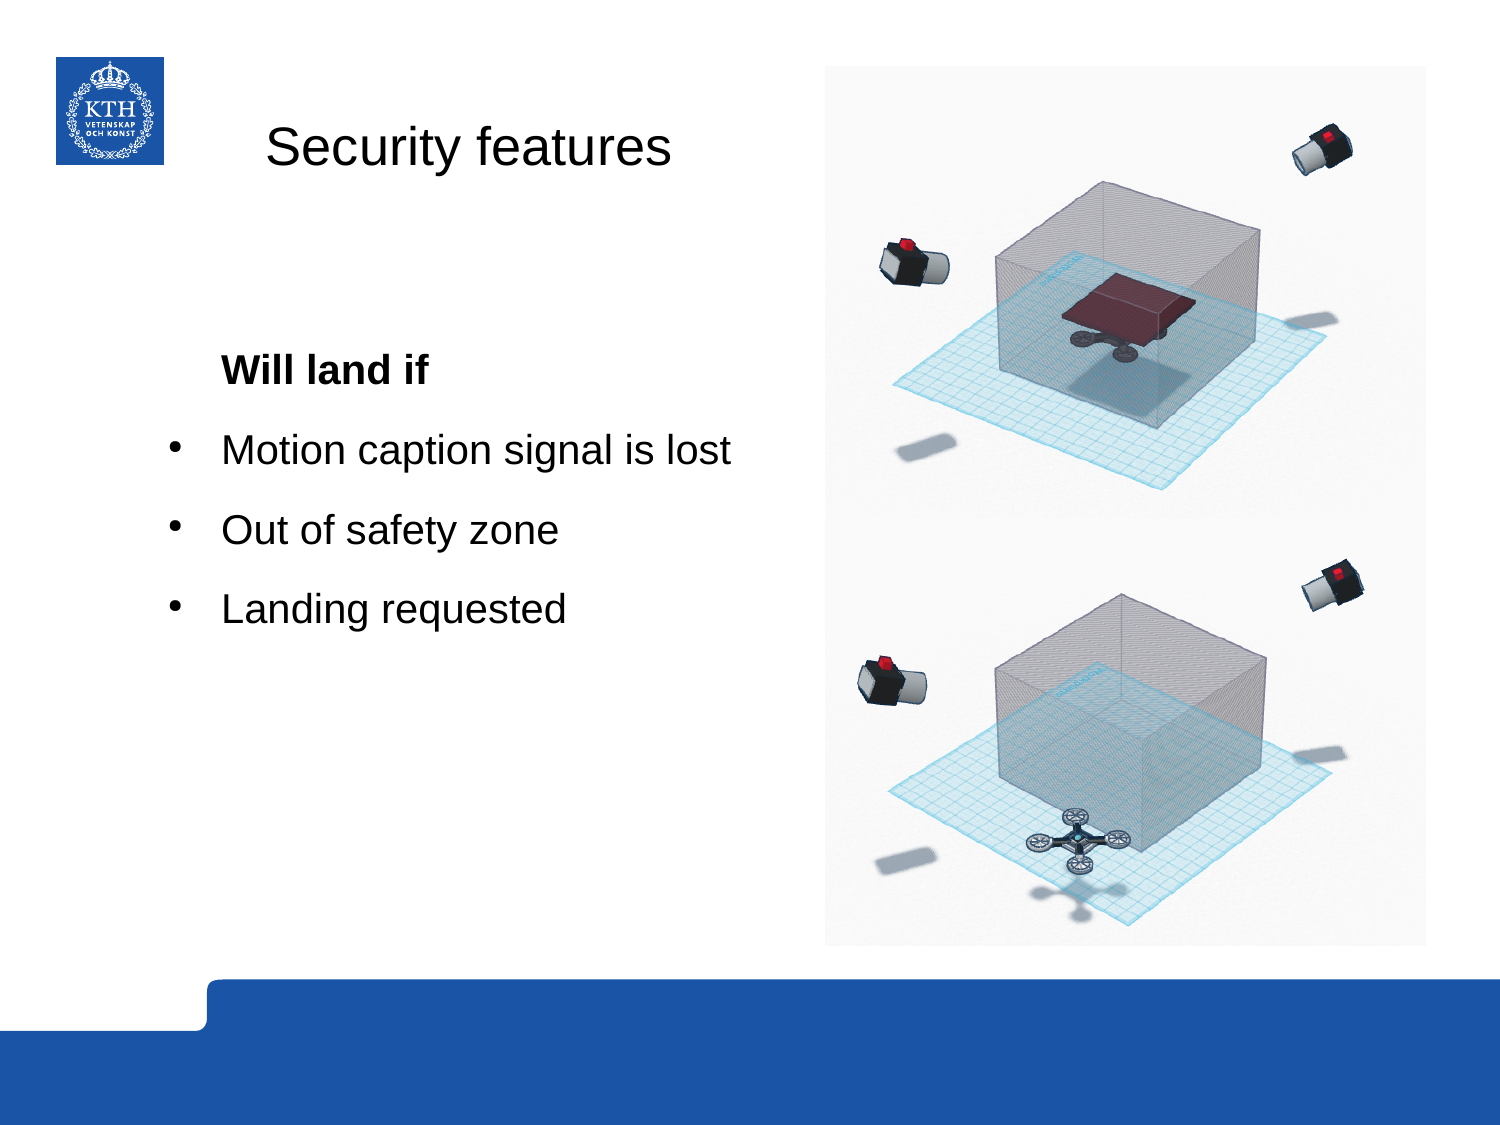

# Security features
Will land if
Motion caption signal is lost
Out of safety zone
Landing requested